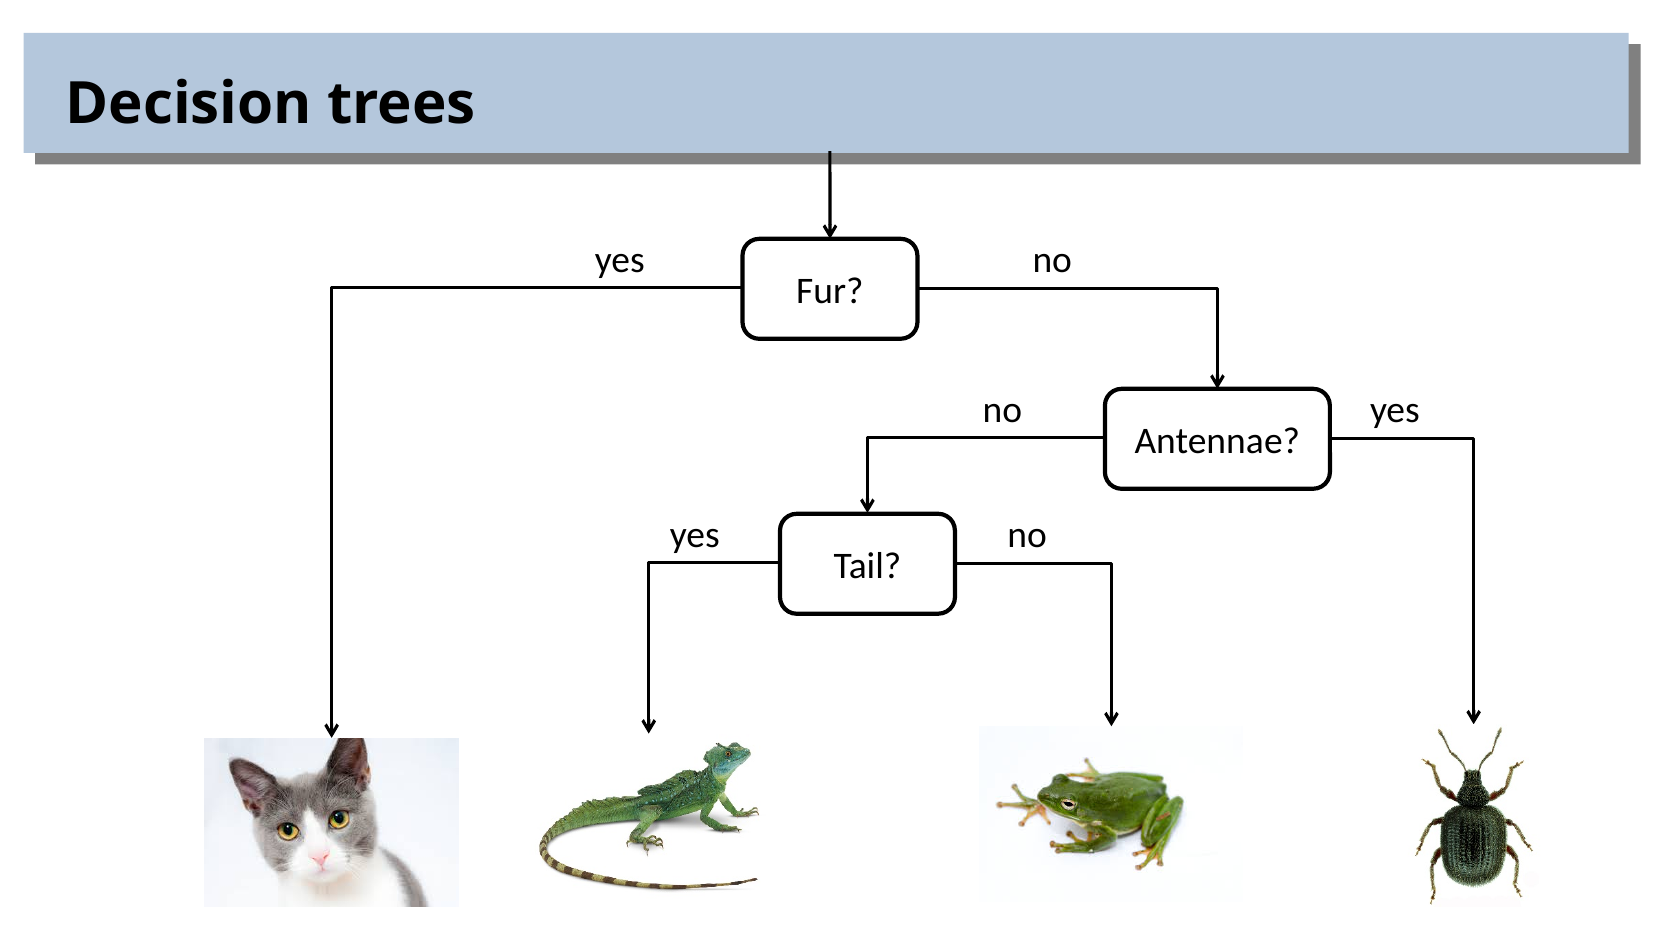

Decision trees
yes
no
Fur?
no
yes
Antennae?
yes
no
Tail?